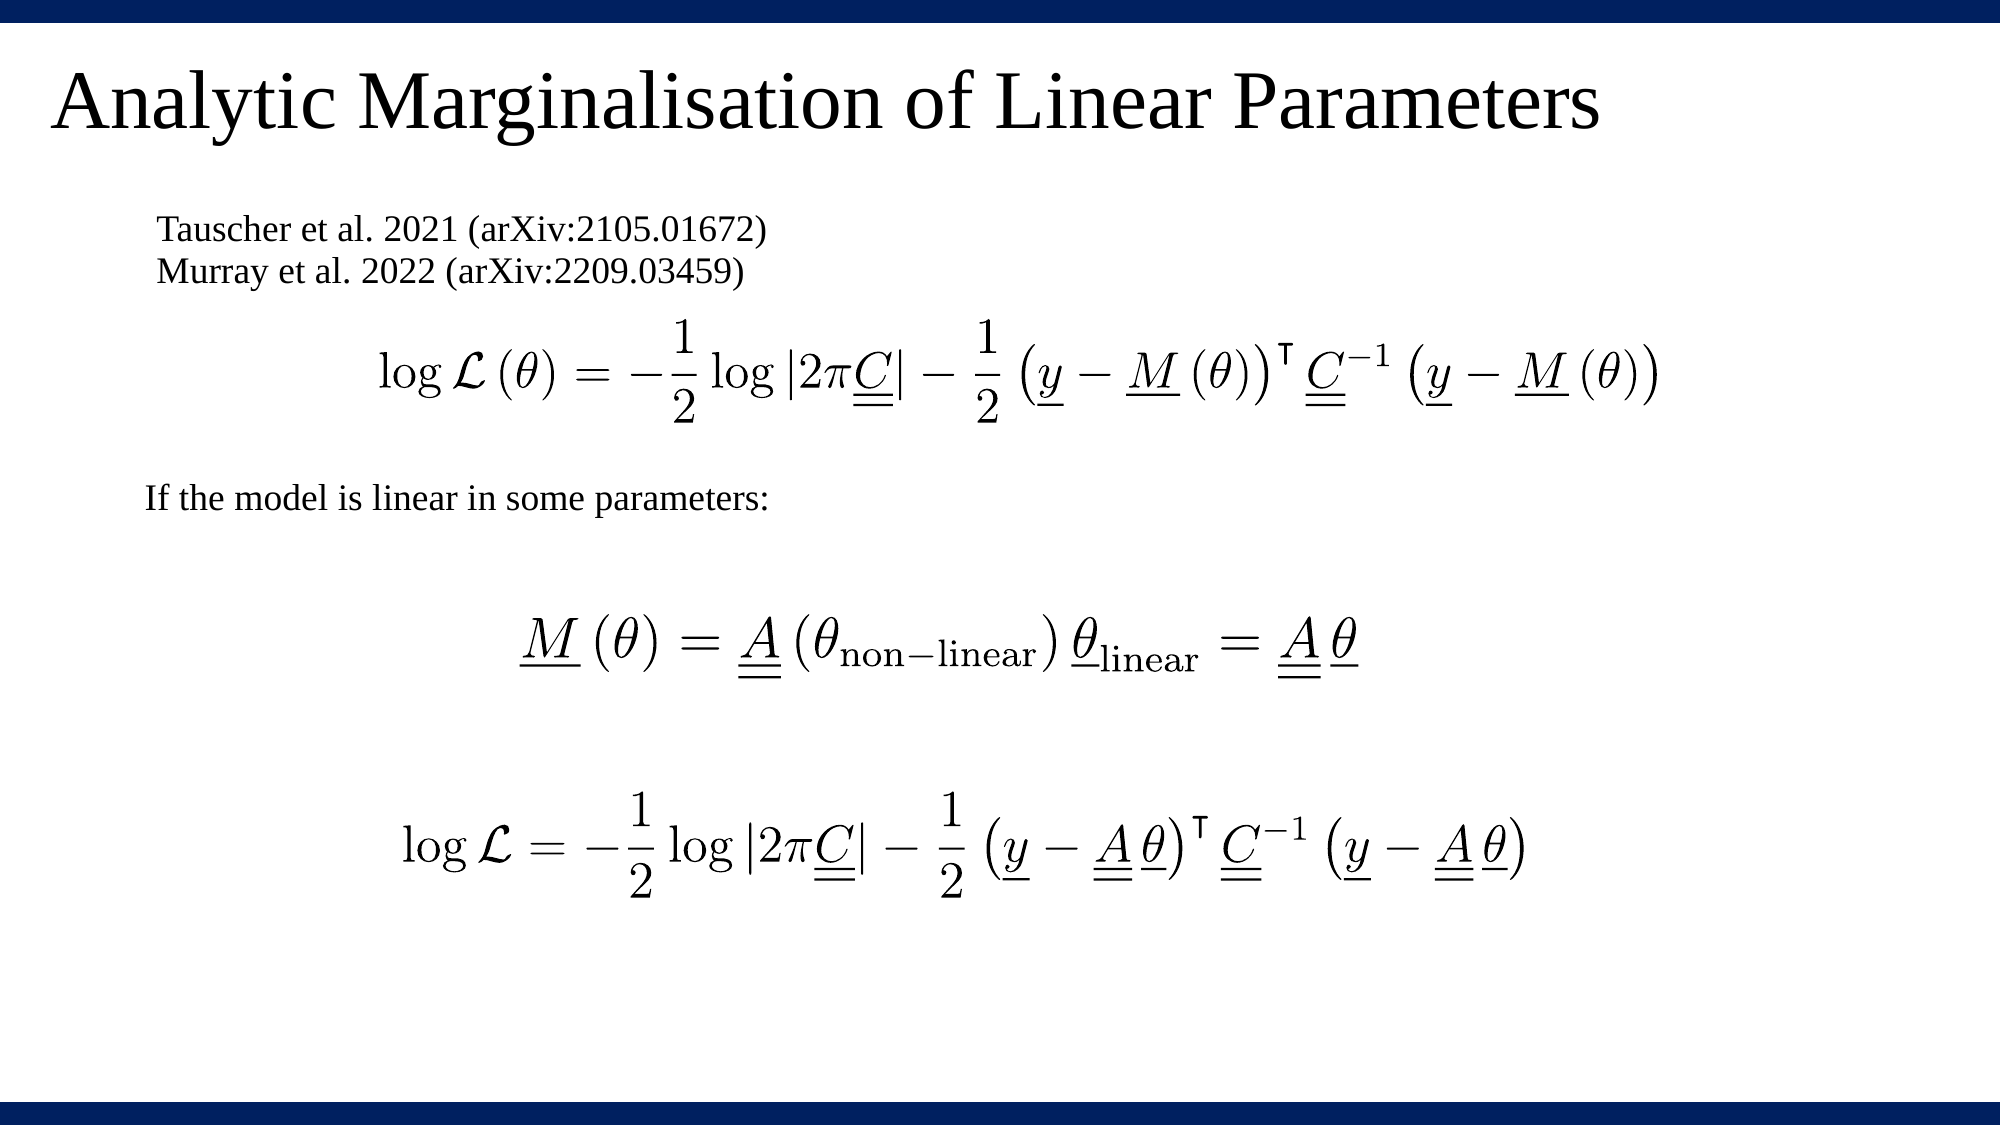

Analytic Marginalisation of Linear Parameters
Tauscher et al. 2021 (arXiv:2105.01672) Murray et al. 2022 (arXiv:2209.03459)
If the model is linear in some parameters: